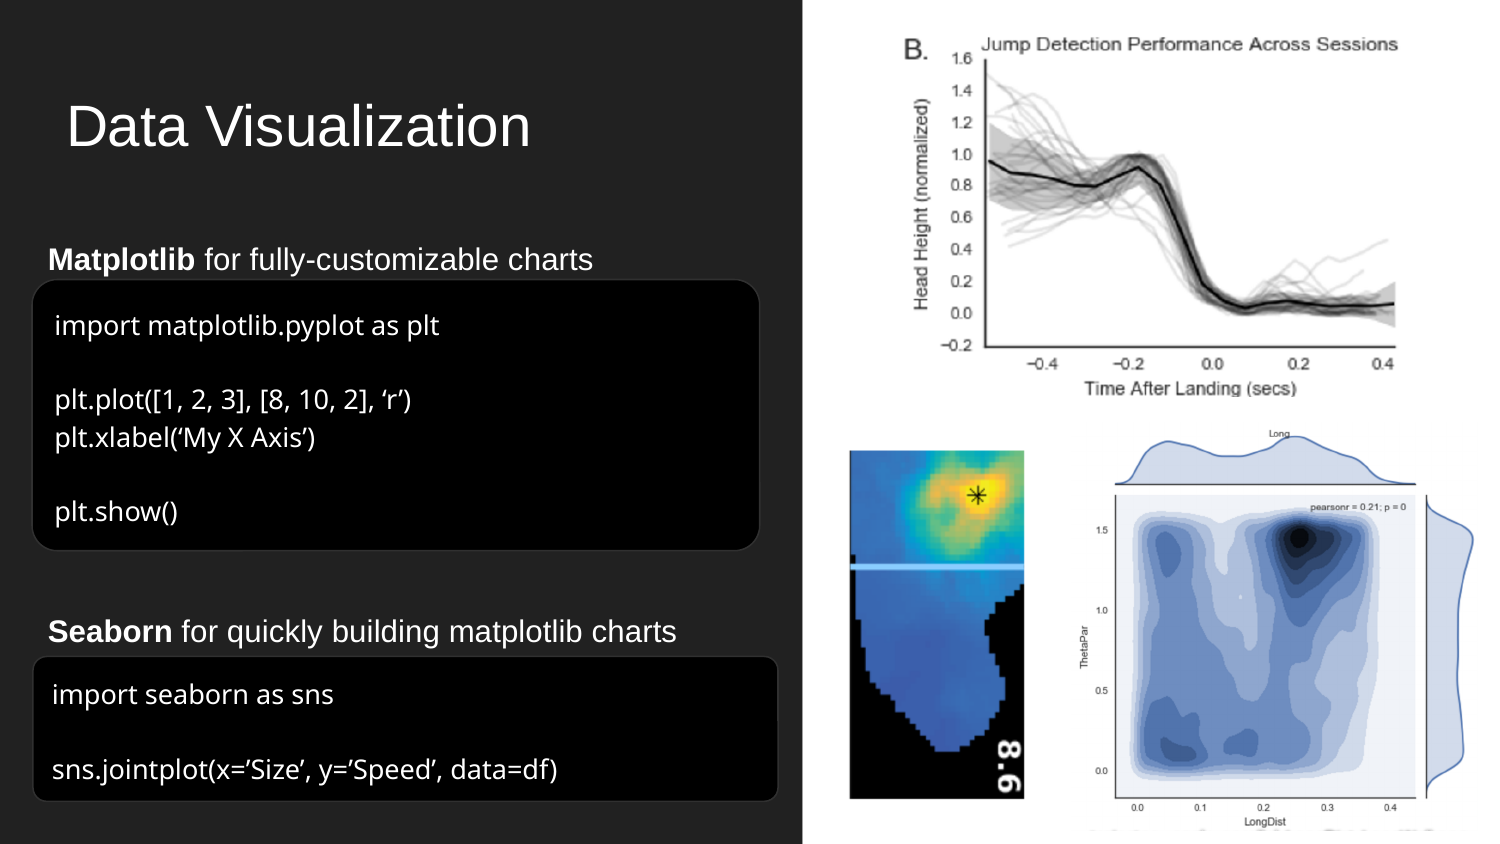

# Data Visualization
Matplotlib for fully-customizable charts
import matplotlib.pyplot as plt
plt.plot([1, 2, 3], [8, 10, 2], ‘r’)
plt.xlabel(‘My X Axis’)
plt.show()
Seaborn for quickly building matplotlib charts
import seaborn as sns
sns.jointplot(x=’Size’, y=’Speed’, data=df)